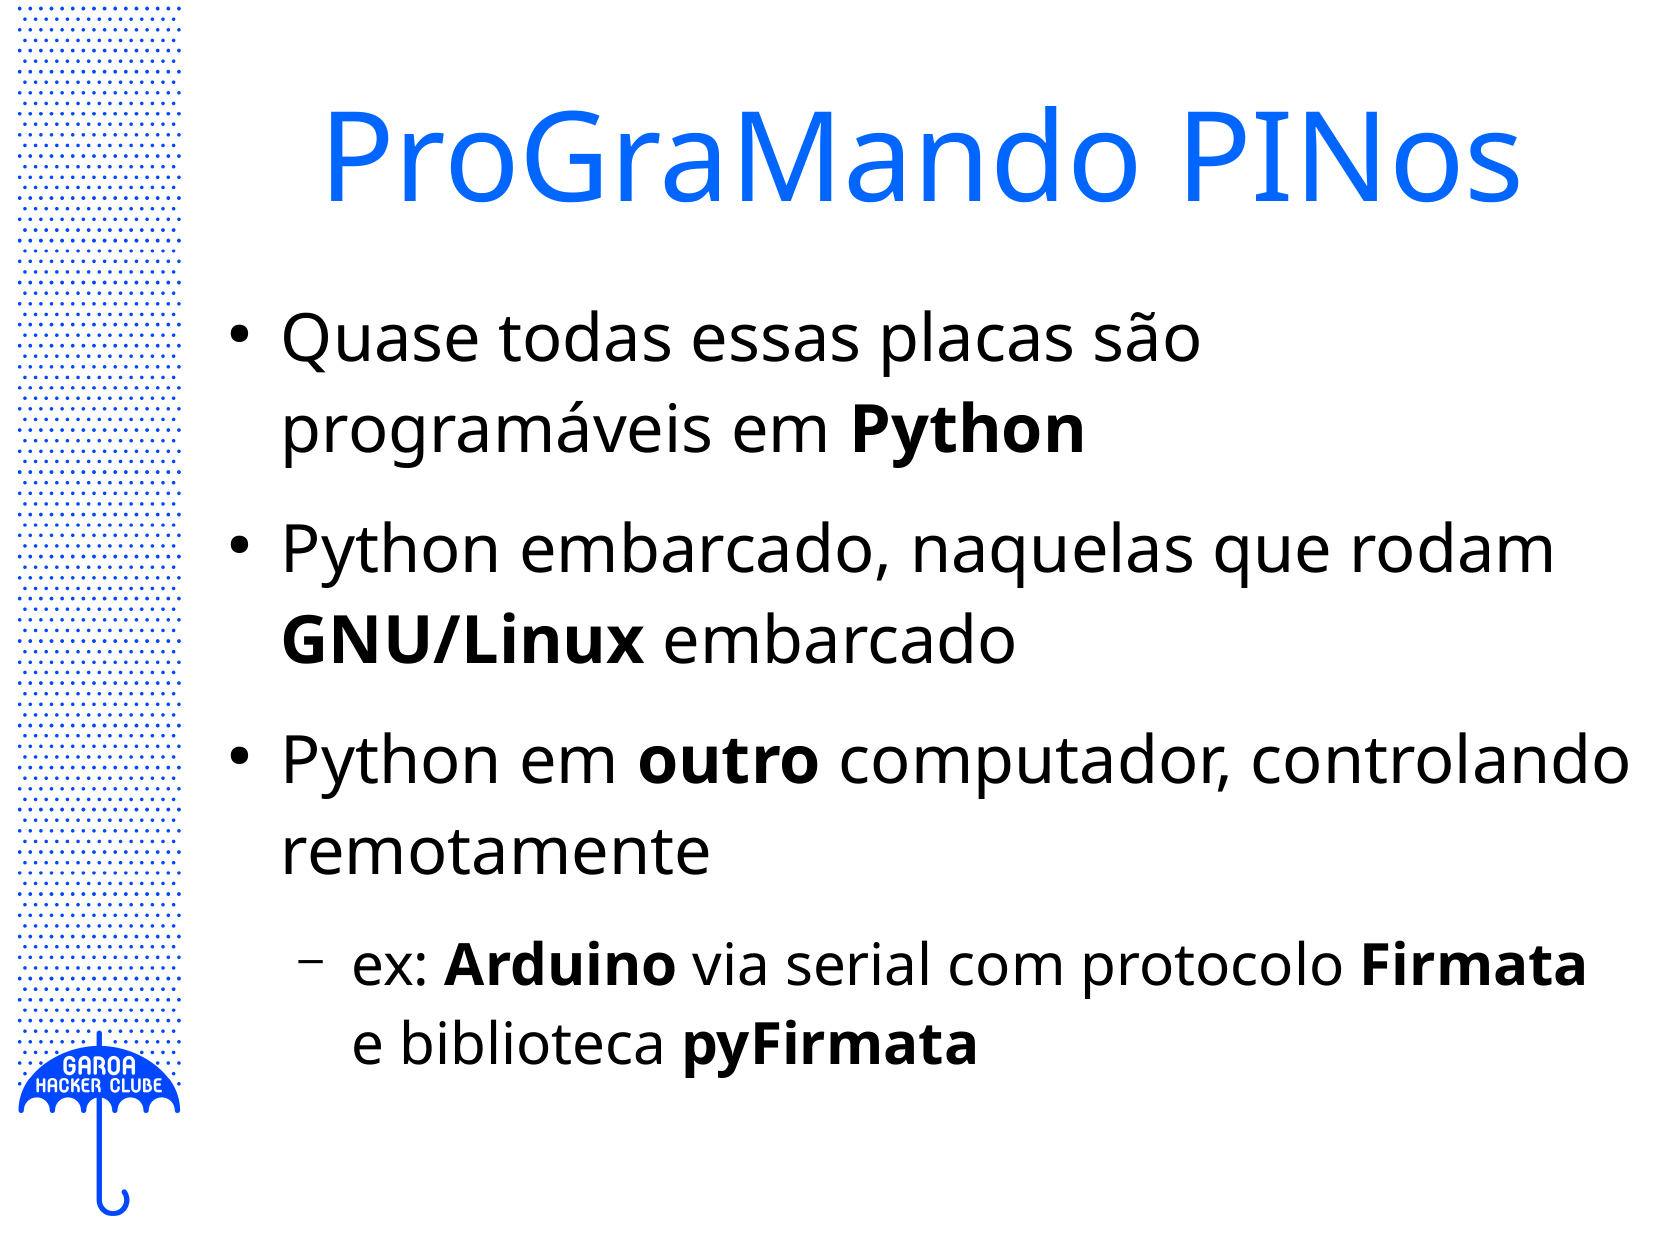

# ProGraMando PINos
Quase todas essas placas são programáveis em Python
Python embarcado, naquelas que rodam GNU/Linux embarcado
Python em outro computador, controlando remotamente
ex: Arduino via serial com protocolo Firmata e biblioteca pyFirmata